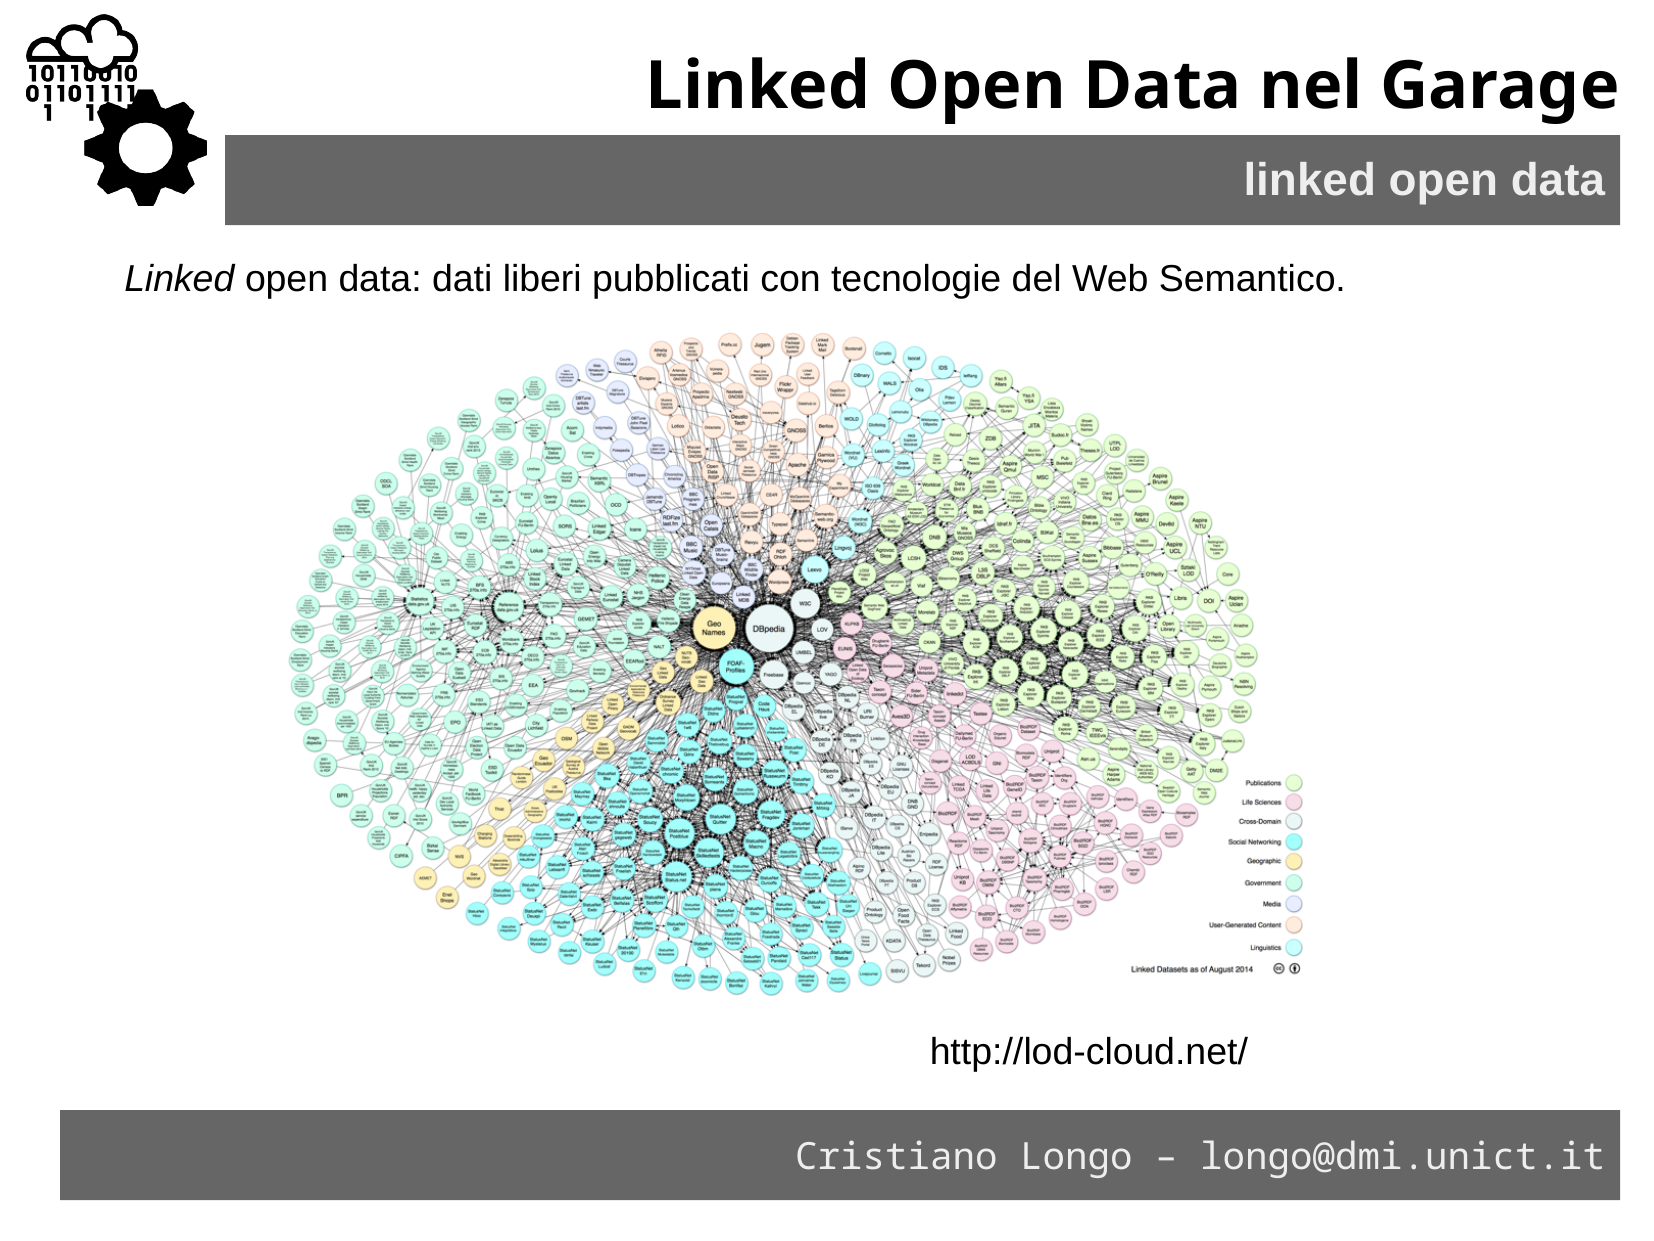

Linked Open Data nel Garage
linked open data
Linked open data: dati liberi pubblicati con tecnologie del Web Semantico.
http://lod-cloud.net/
Cristiano Longo – longo@dmi.unict.it